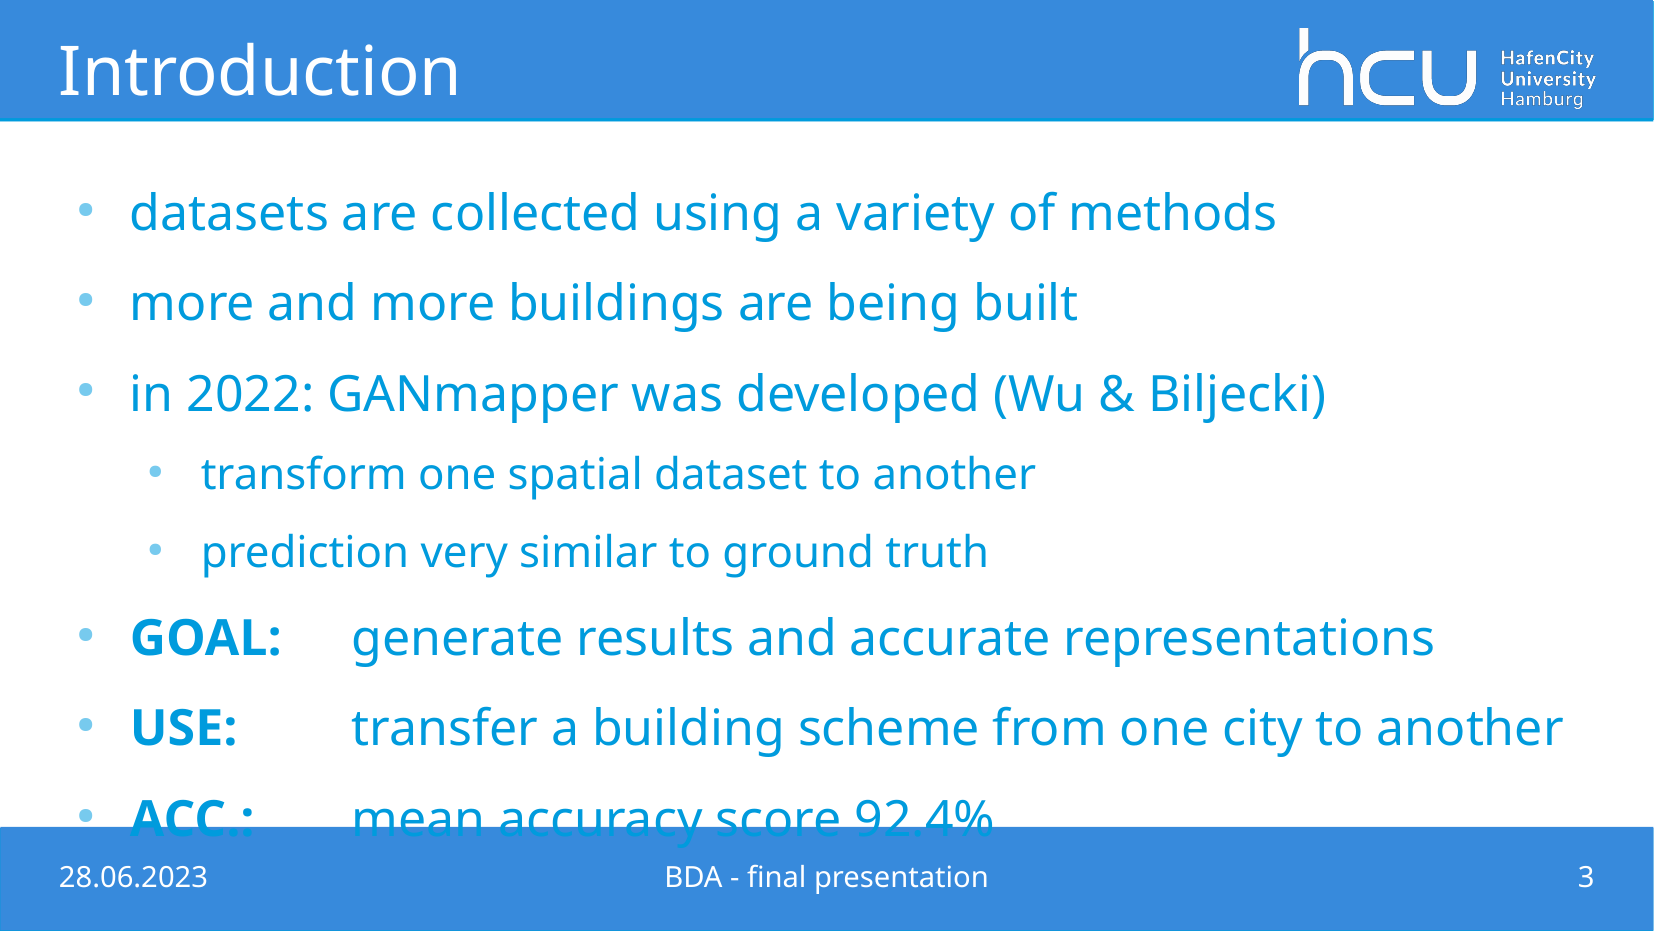

# Introduction
datasets are collected using a variety of methods
more and more buildings are being built
in 2022: GANmapper was developed (Wu & Biljecki)
transform one spatial dataset to another
prediction very similar to ground truth
GOAL:	generate results and accurate representations
USE:		transfer a building scheme from one city to another
ACC.:		mean accuracy score 92.4%
28.06.2023
BDA - final presentation
3